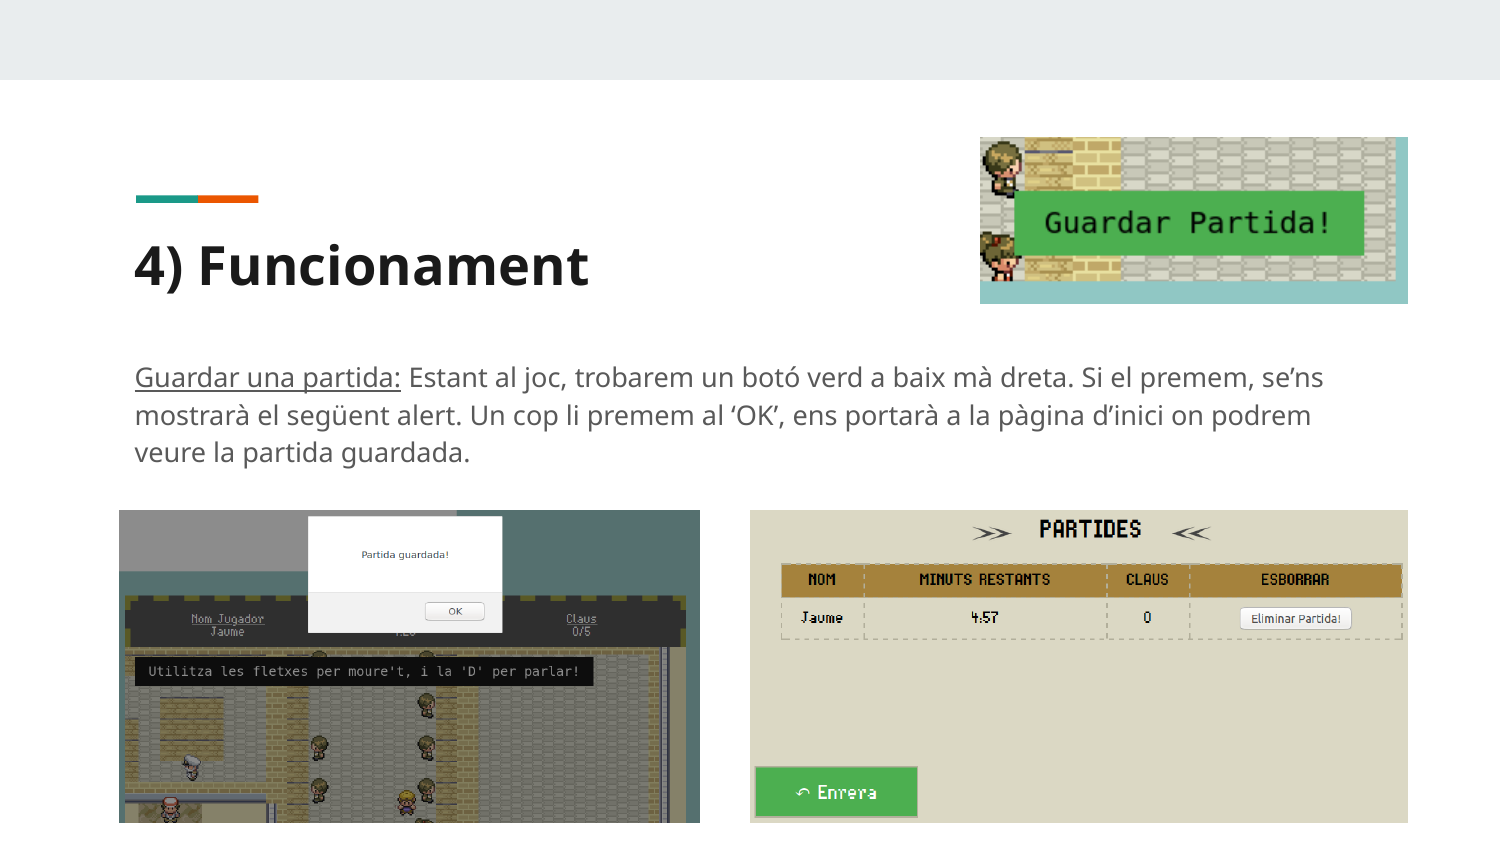

# 4) Funcionament
Guardar una partida: Estant al joc, trobarem un botó verd a baix mà dreta. Si el premem, se’ns mostrarà el següent alert. Un cop li premem al ‘OK’, ens portarà a la pàgina d’inici on podrem veure la partida guardada.